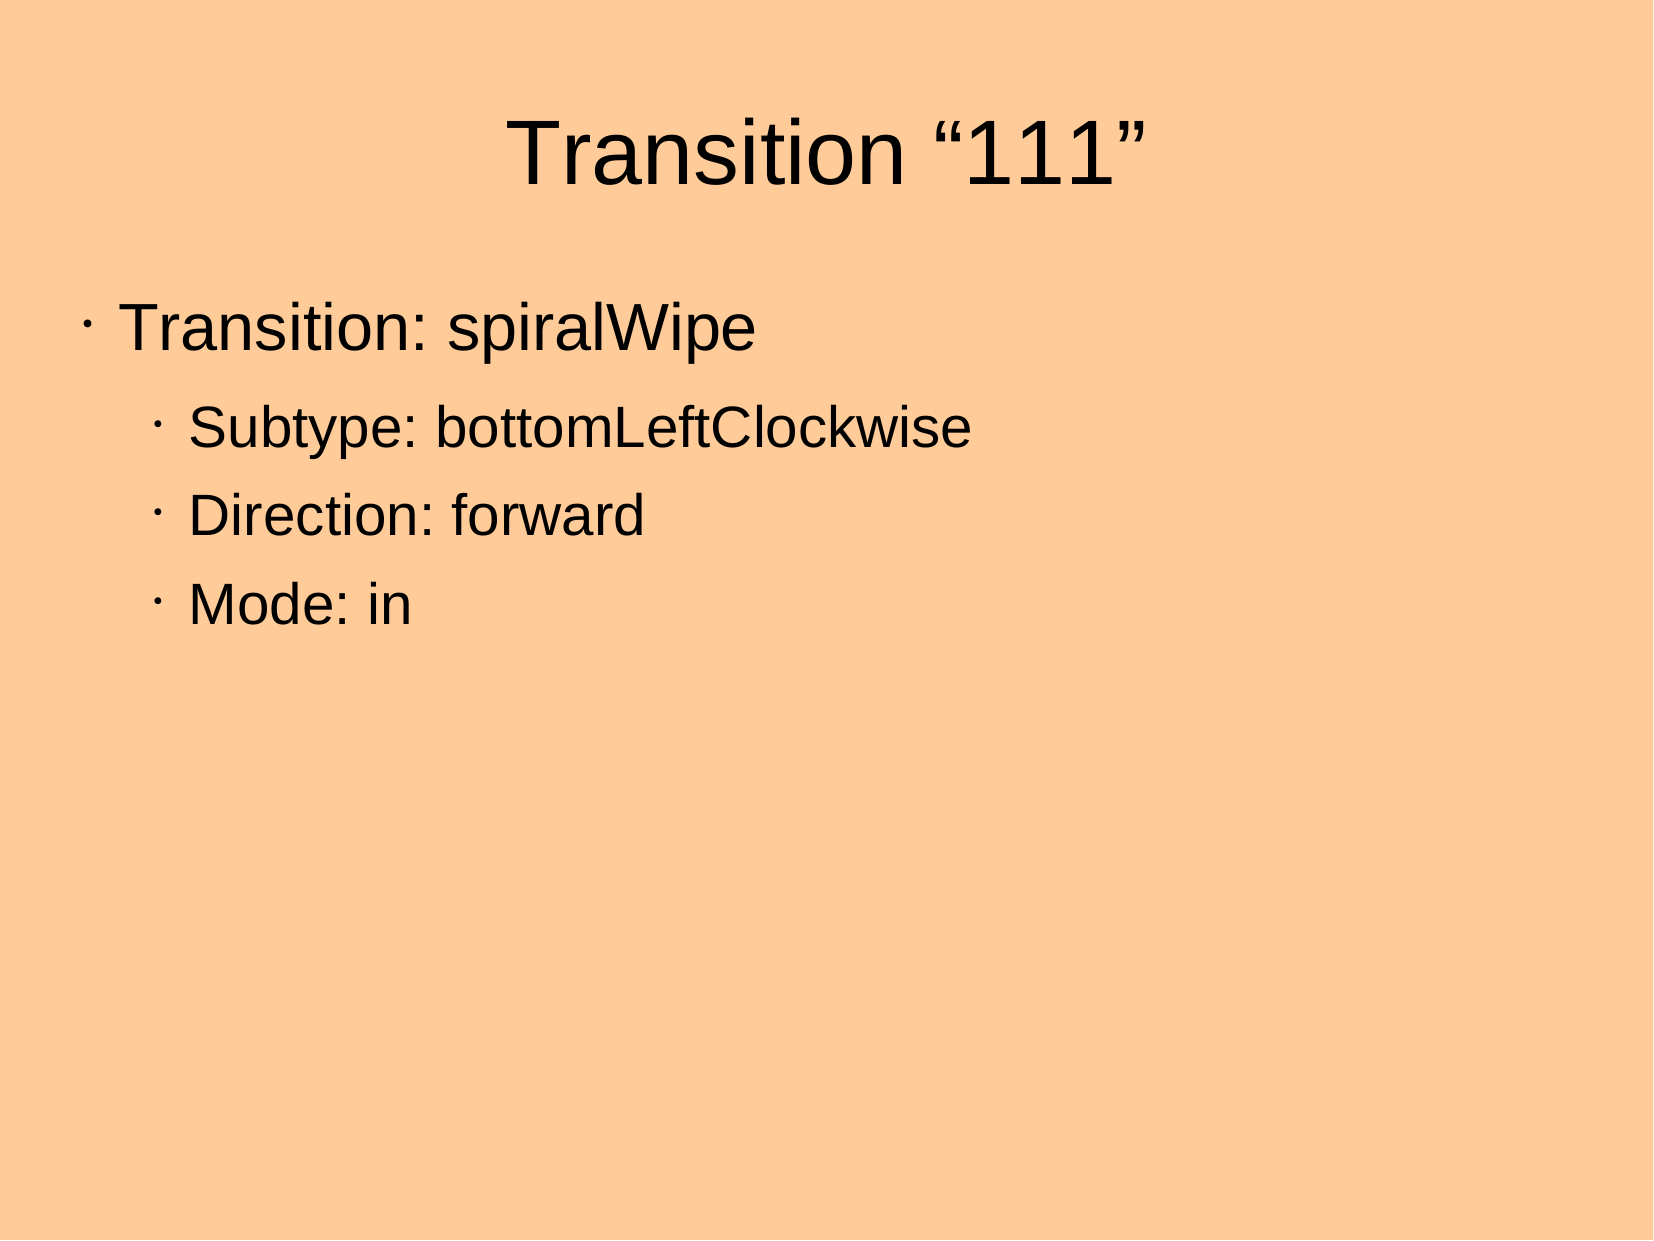

# Transition “111”
Transition: spiralWipe
Subtype: bottomLeftClockwise
Direction: forward
Mode: in